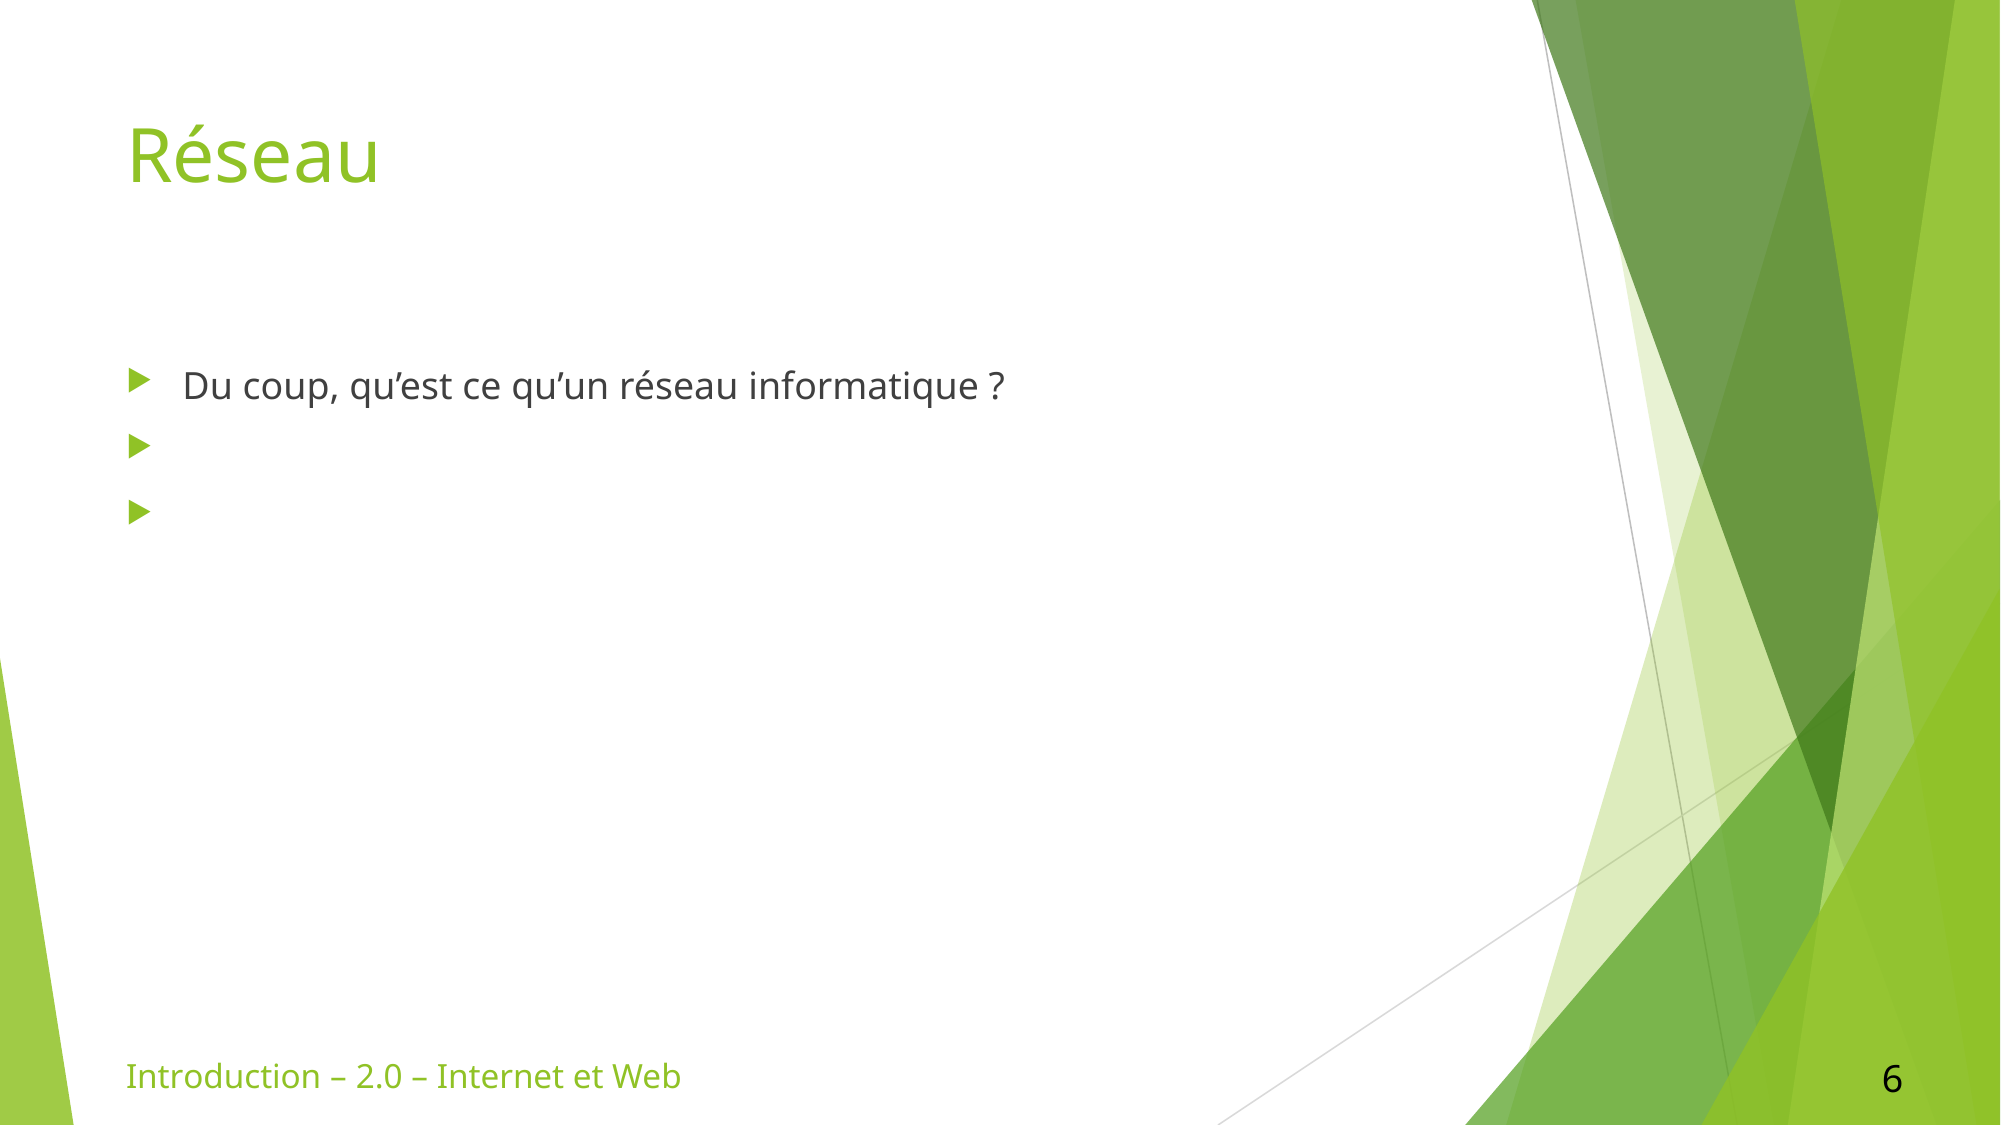

# Réseau
Du coup, qu’est ce qu’un réseau informatique ?
Introduction – 2.0 – Internet et Web